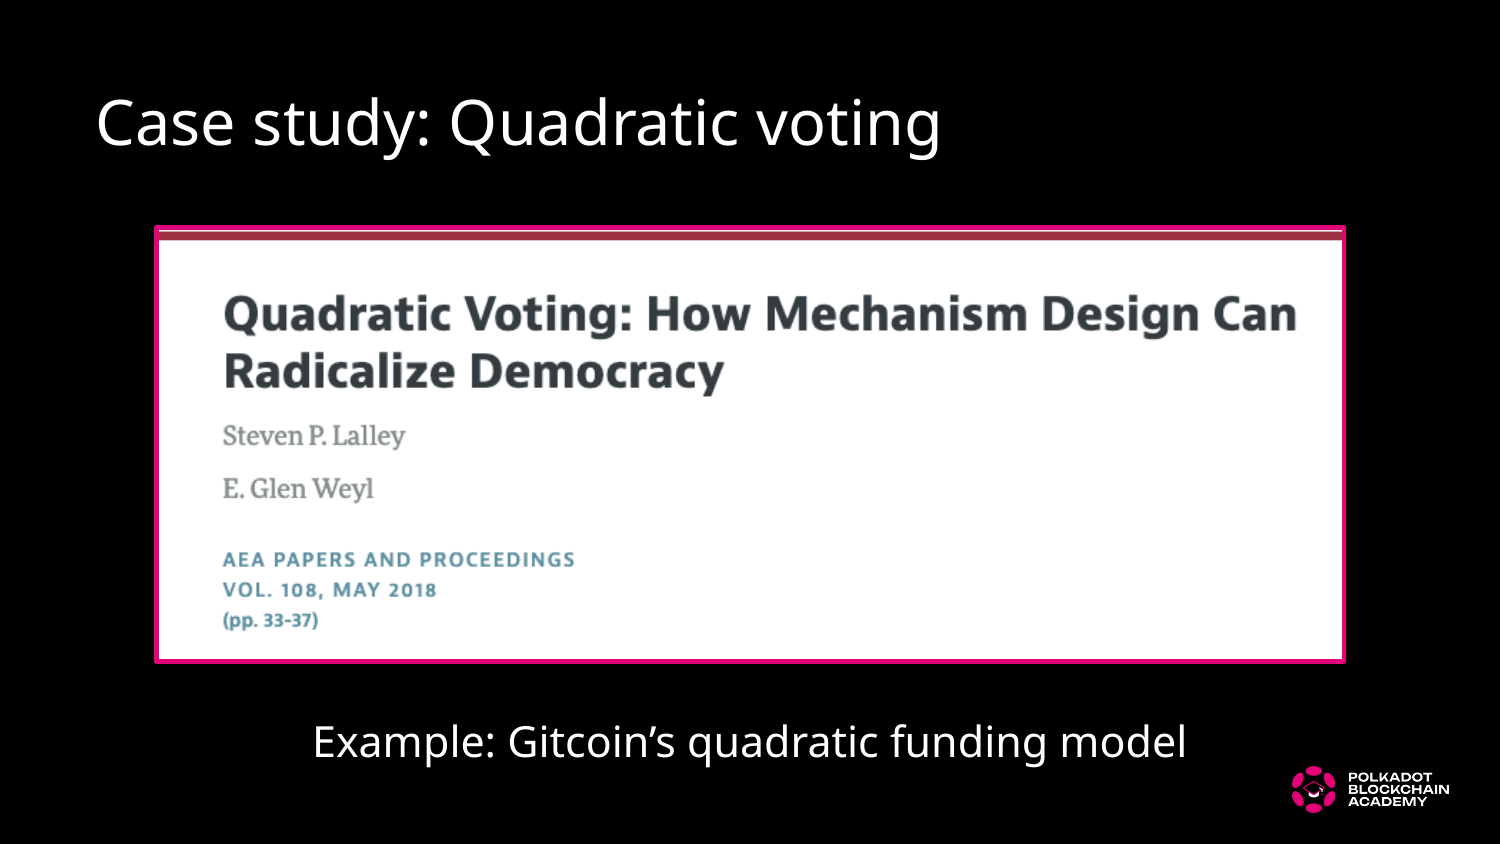

# Case study: Quadratic voting
Example: Gitcoin’s quadratic funding model